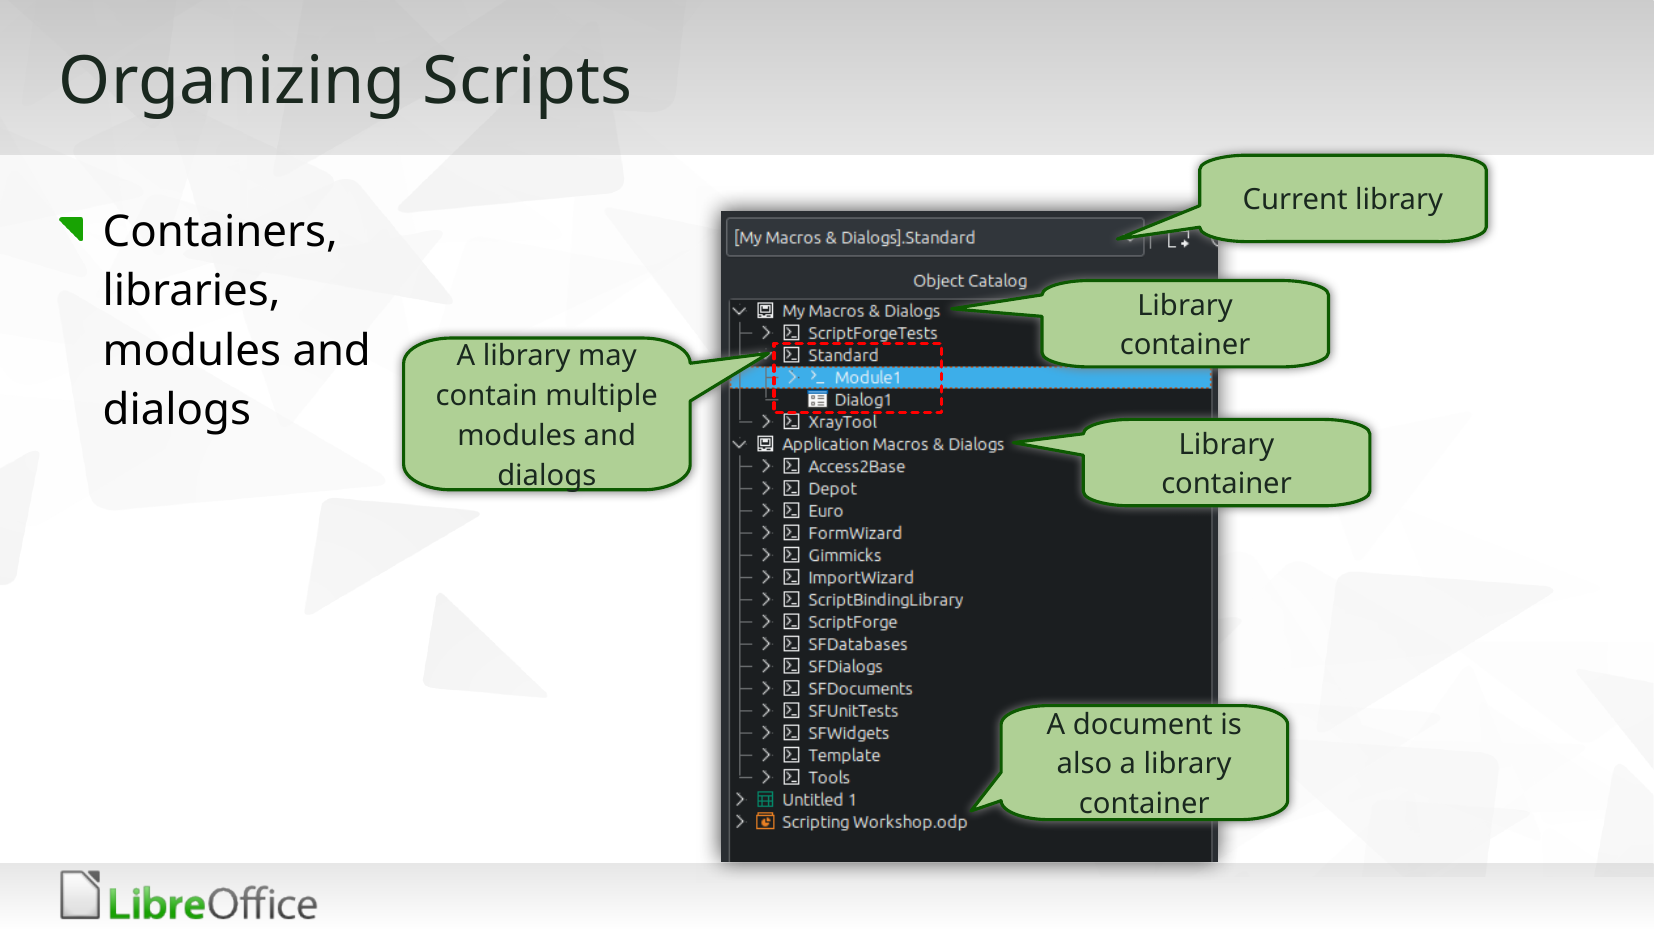

# Organizing Scripts
Current library
Containers, libraries, modules and dialogs
Library container
A library may contain multiple modules and dialogs
Library container
A document is also a library container